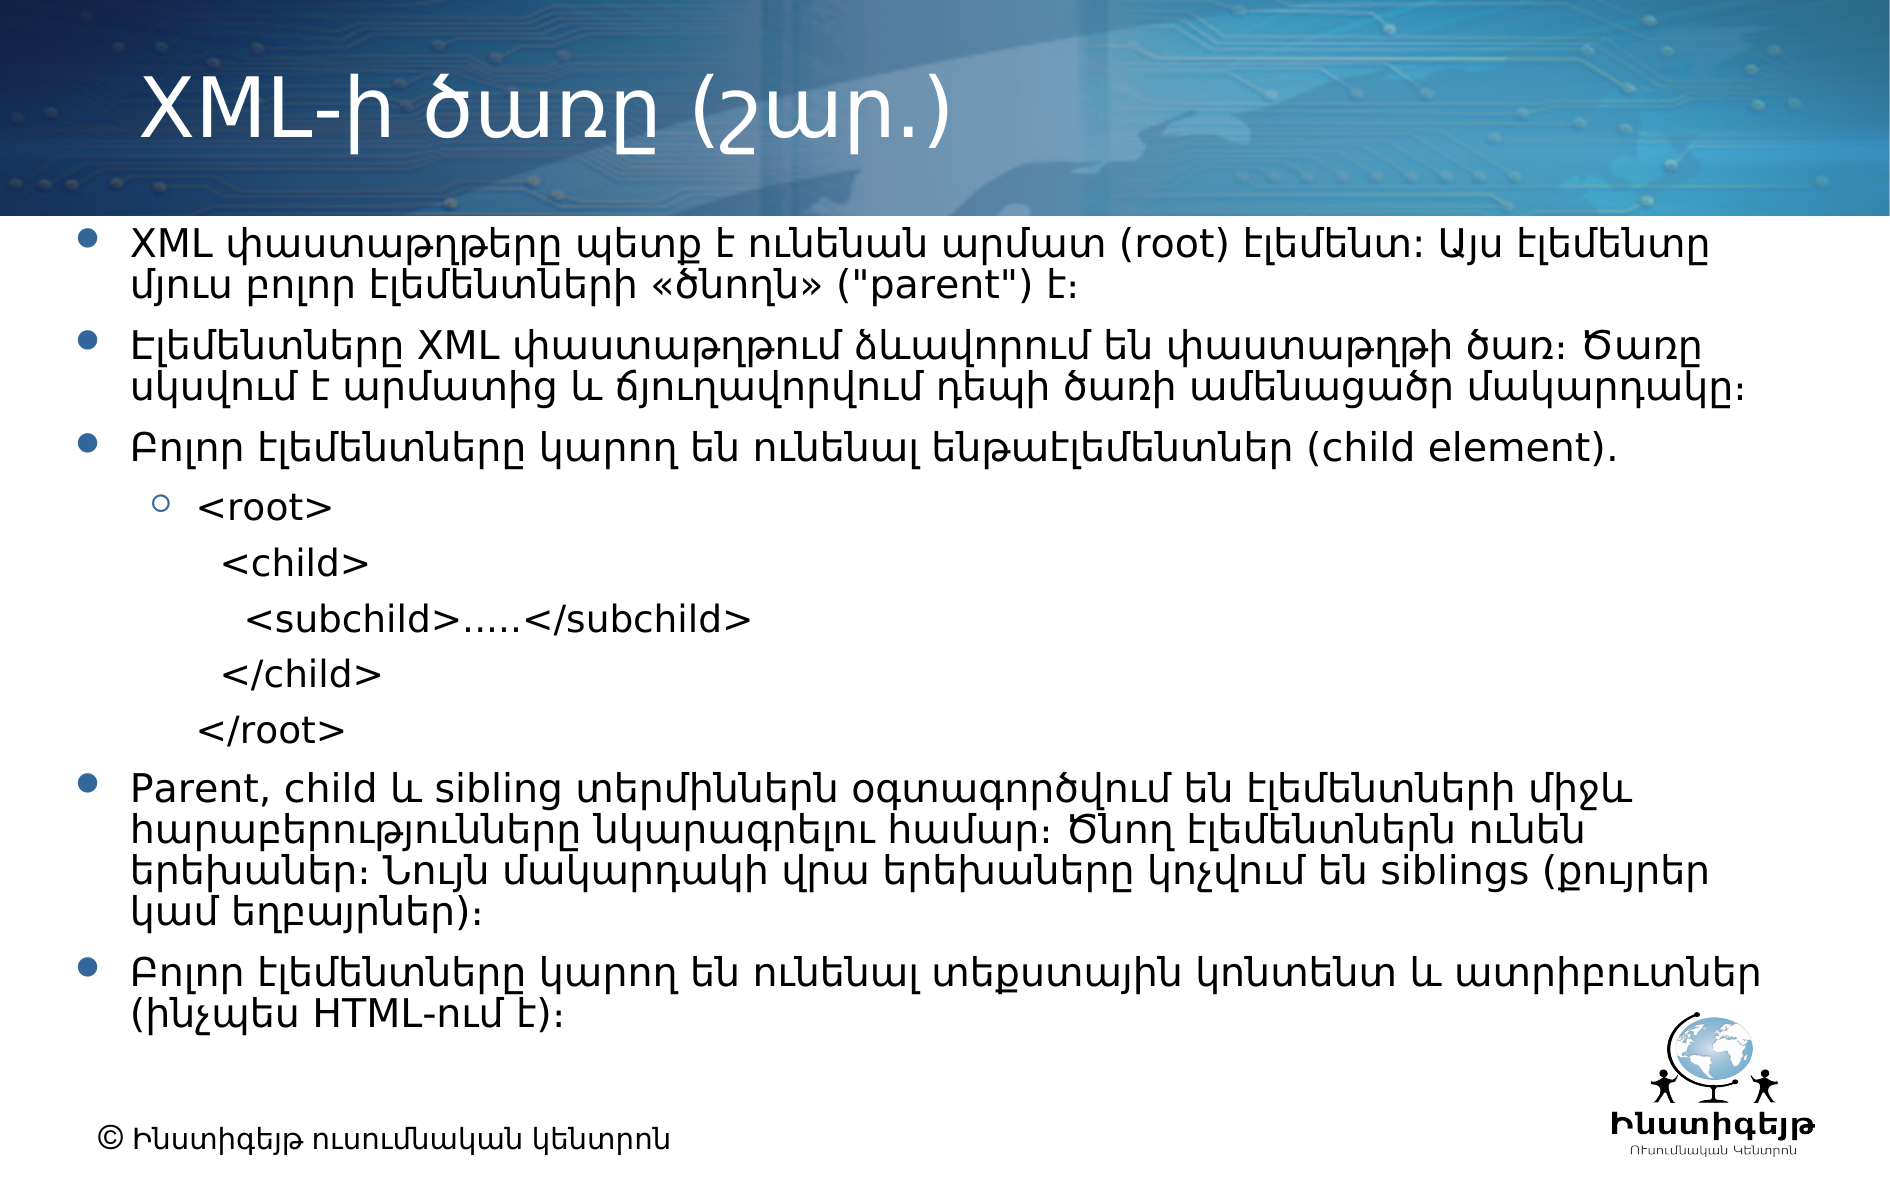

XML-ի ծառը (շար.)
# XML փաստաթղթերը պետք է ունենան արմատ (root) էլեմենտ: Այս էլեմենտը մյուս բոլոր էլեմենտների «ծնողն» ("parent") է։
Էլեմենտները XML փաստաթղթում ձևավորում են փաստաթղթի ծառ։ Ծառը սկսվում է արմատից և ճյուղավորվում դեպի ծառի ամենացածր մակարդակը։
Բոլոր էլեմենտները կարող են ունենալ ենթաէլեմենտներ (child element)․
<root>
 <child>
 <subchild>.....</subchild>
 </child>
</root>
Parent, child և sibling տերմիններն օգտագործվում են էլեմենտների միջև հարաբերությունները նկարագրելու համար։ Ծնող էլեմենտներն ունեն երեխաներ։ Նույն մակարդակի վրա երեխաները կոչվում են siblings (քույրեր կամ եղբայրներ)։
Բոլոր էլեմենտները կարող են ունենալ տեքստային կոնտենտ և ատրիբուտներ (ինչպես HTML-ում է)։